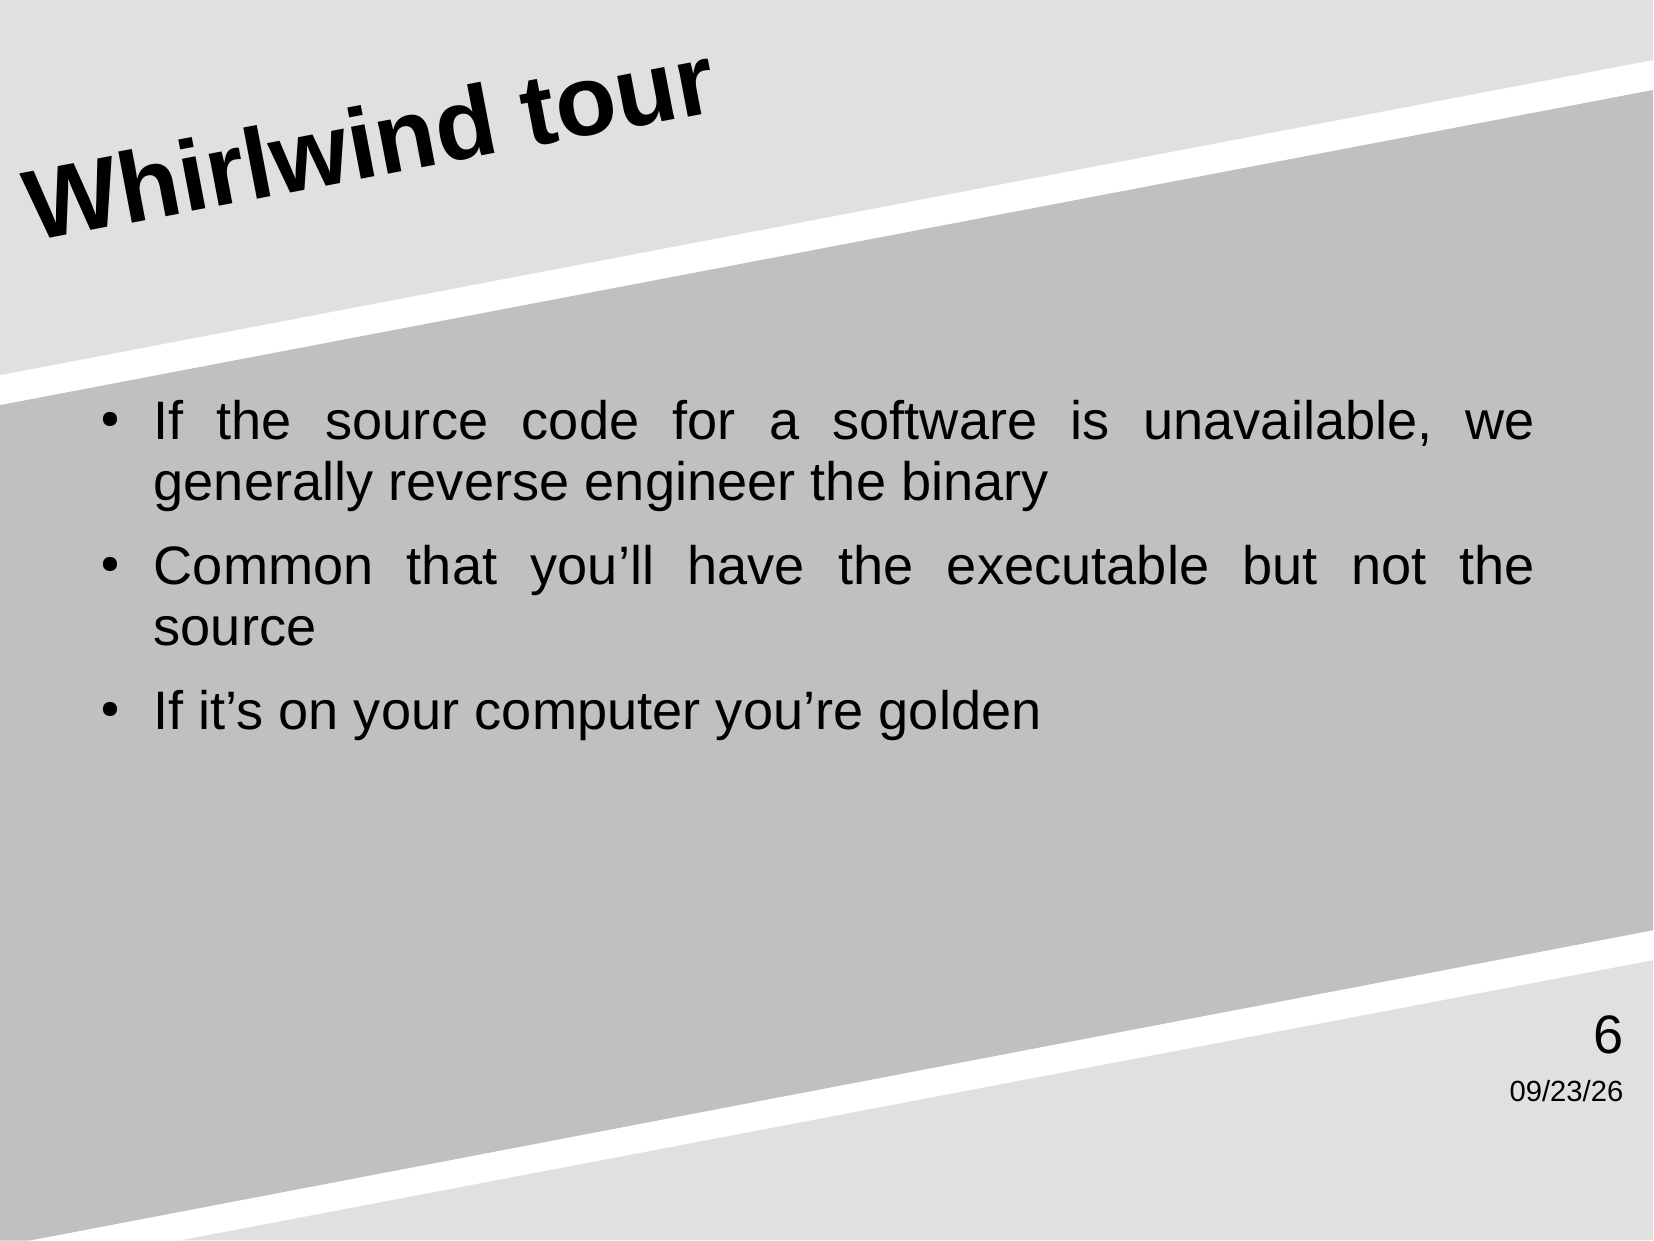

# Whirlwind tour
If the source code for a software is unavailable, we generally reverse engineer the binary
Common that you’ll have the executable but not the source
If it’s on your computer you’re golden
6